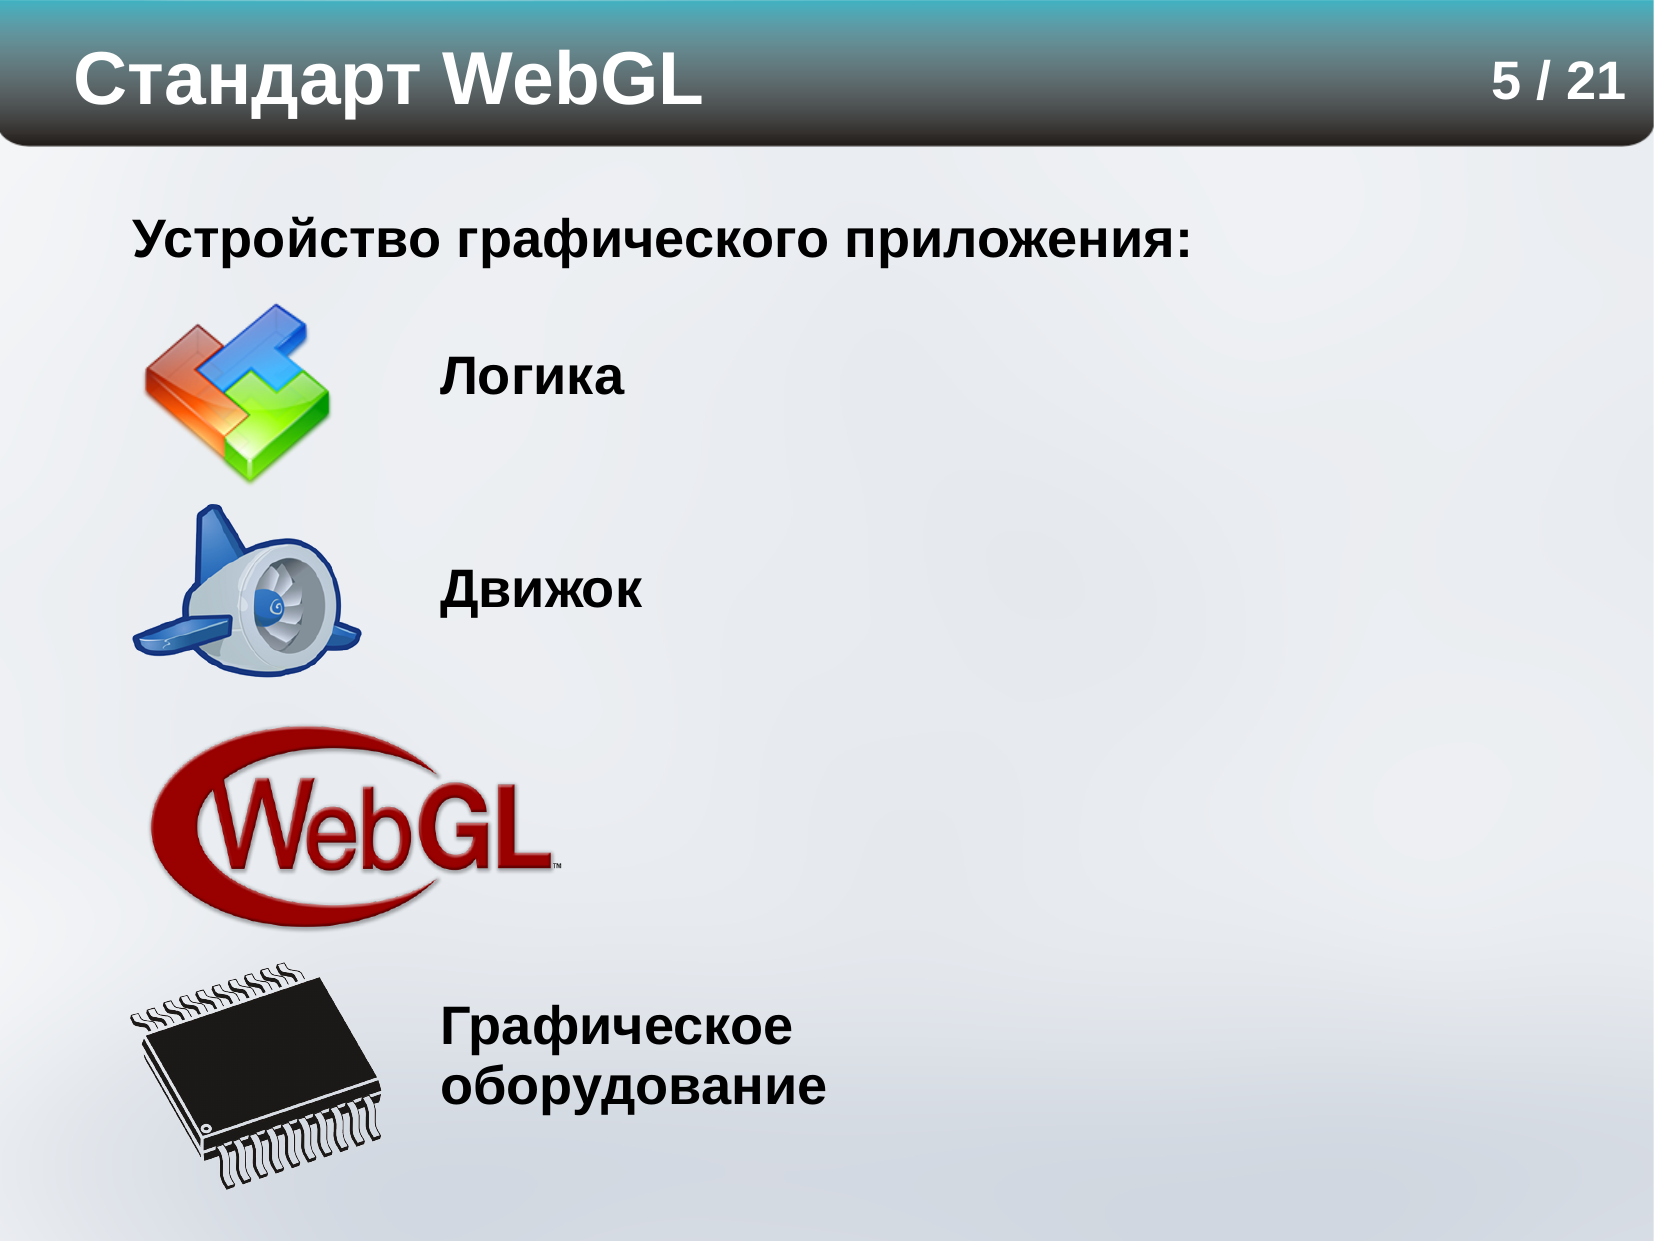

Стандарт WebGL
Устройство графического приложения:
Логика
Движок
Графическое оборудование